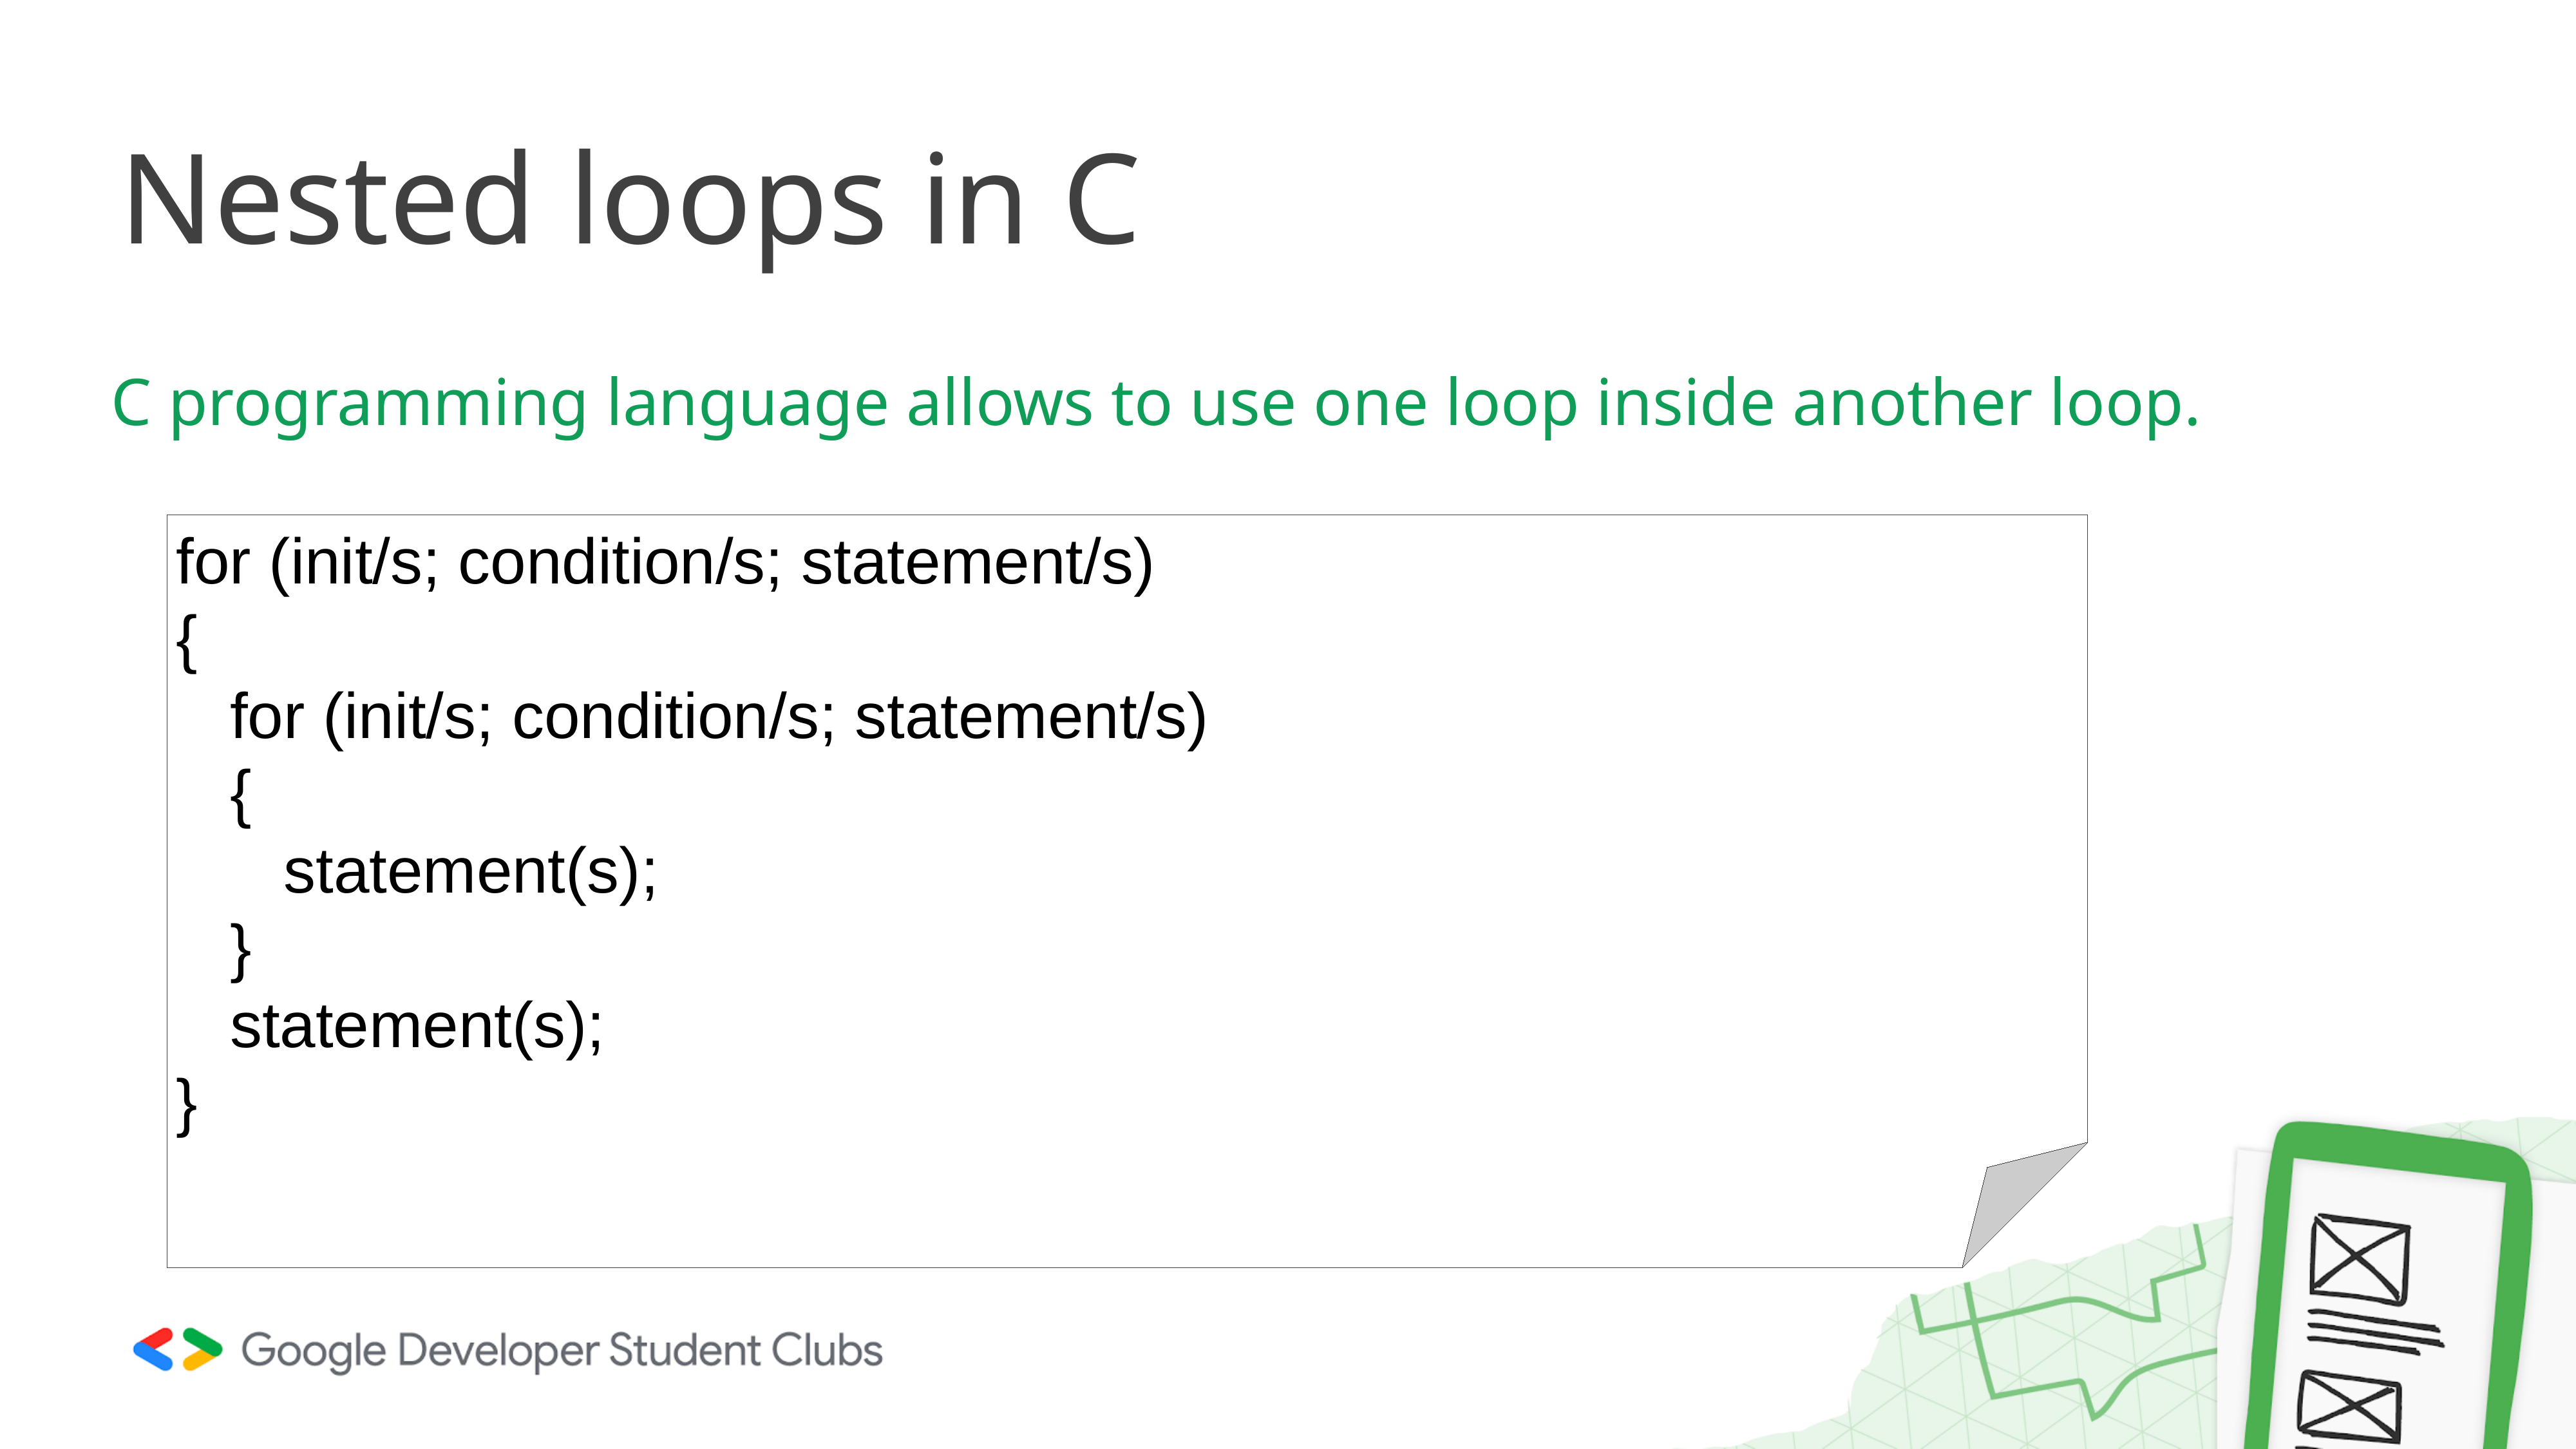

# Nested loops in C
C programming language allows to use one loop inside another loop.
for (init/s; condition/s; statement/s)
{
 for (init/s; condition/s; statement/s)
 {
 statement(s);
 }
 statement(s);
}